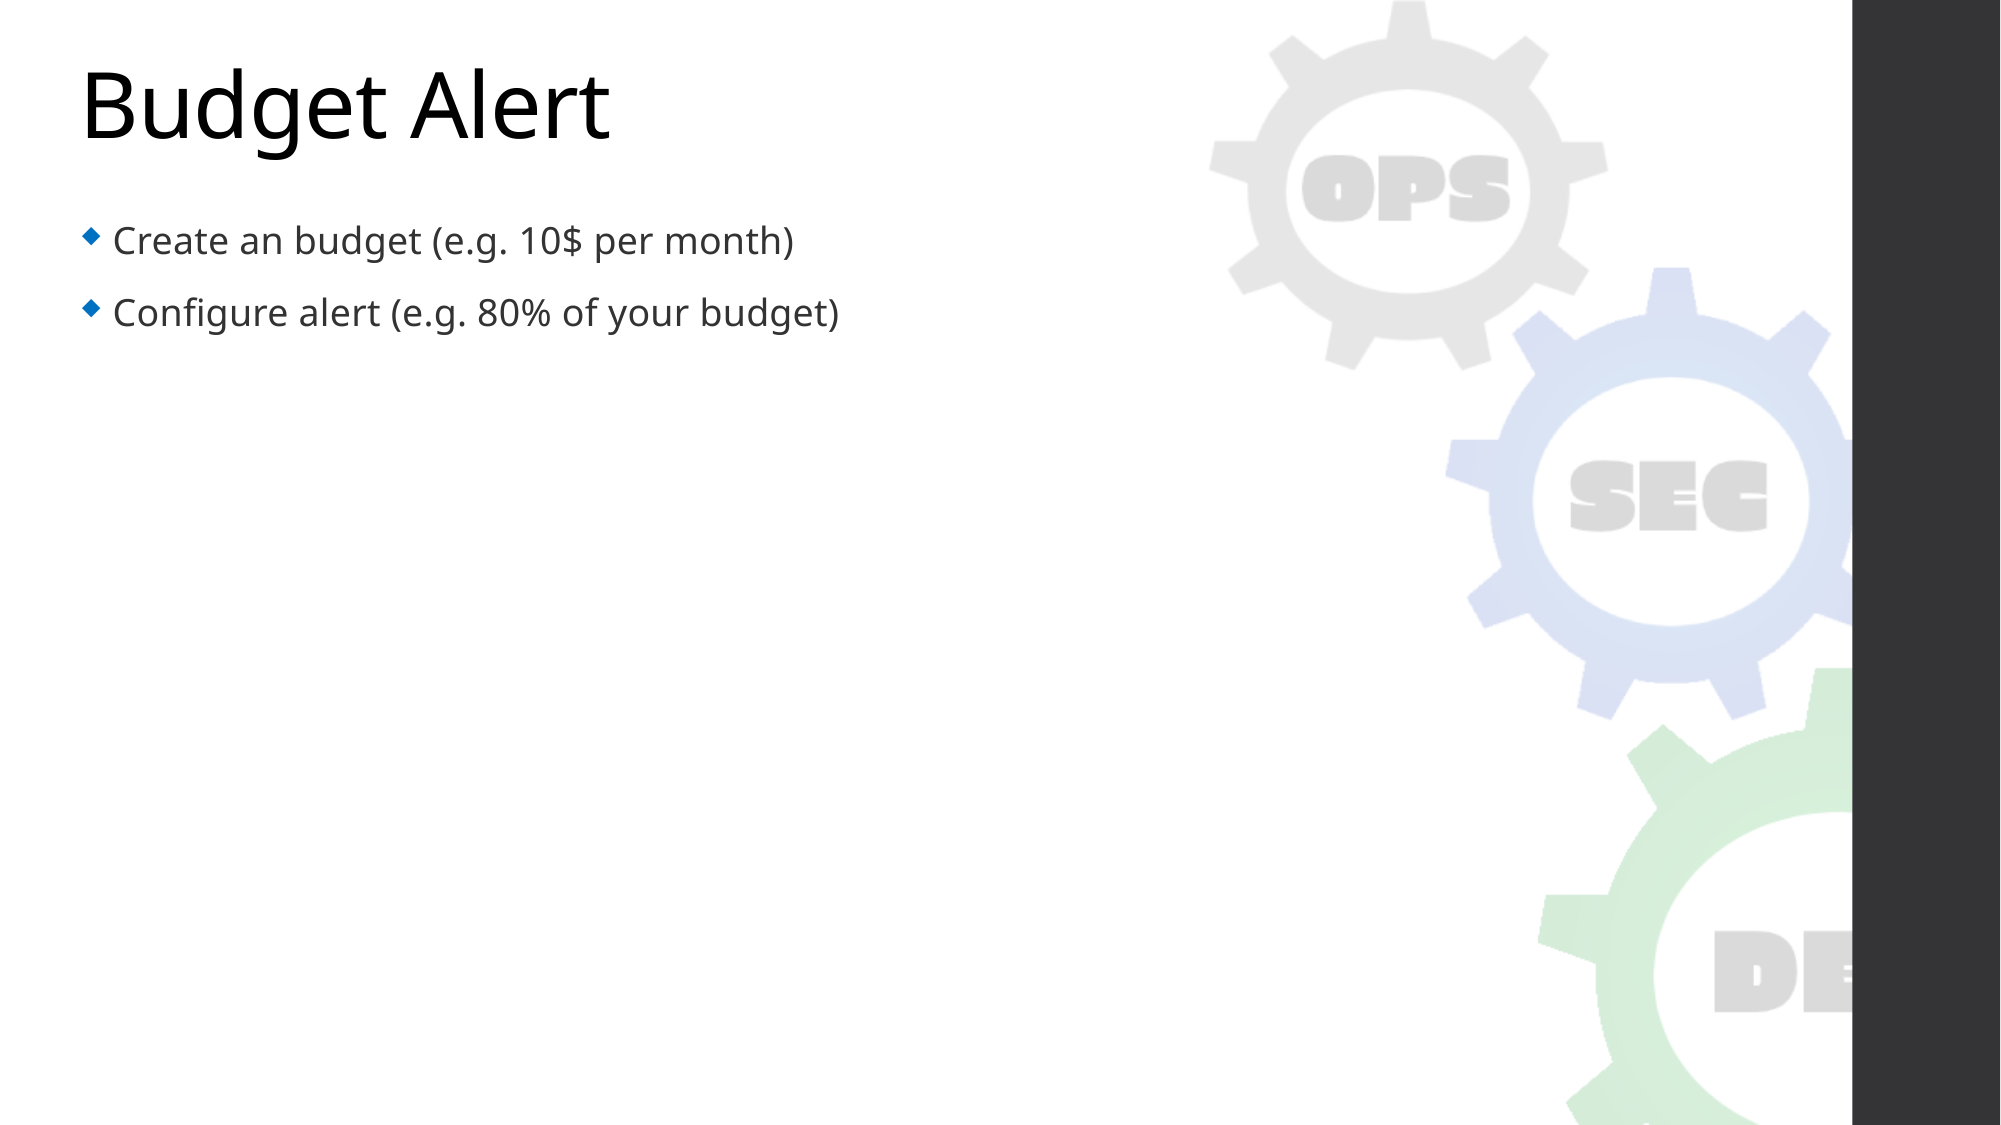

# Budget Alert
Create an budget (e.g. 10$ per month)
Configure alert (e.g. 80% of your budget)